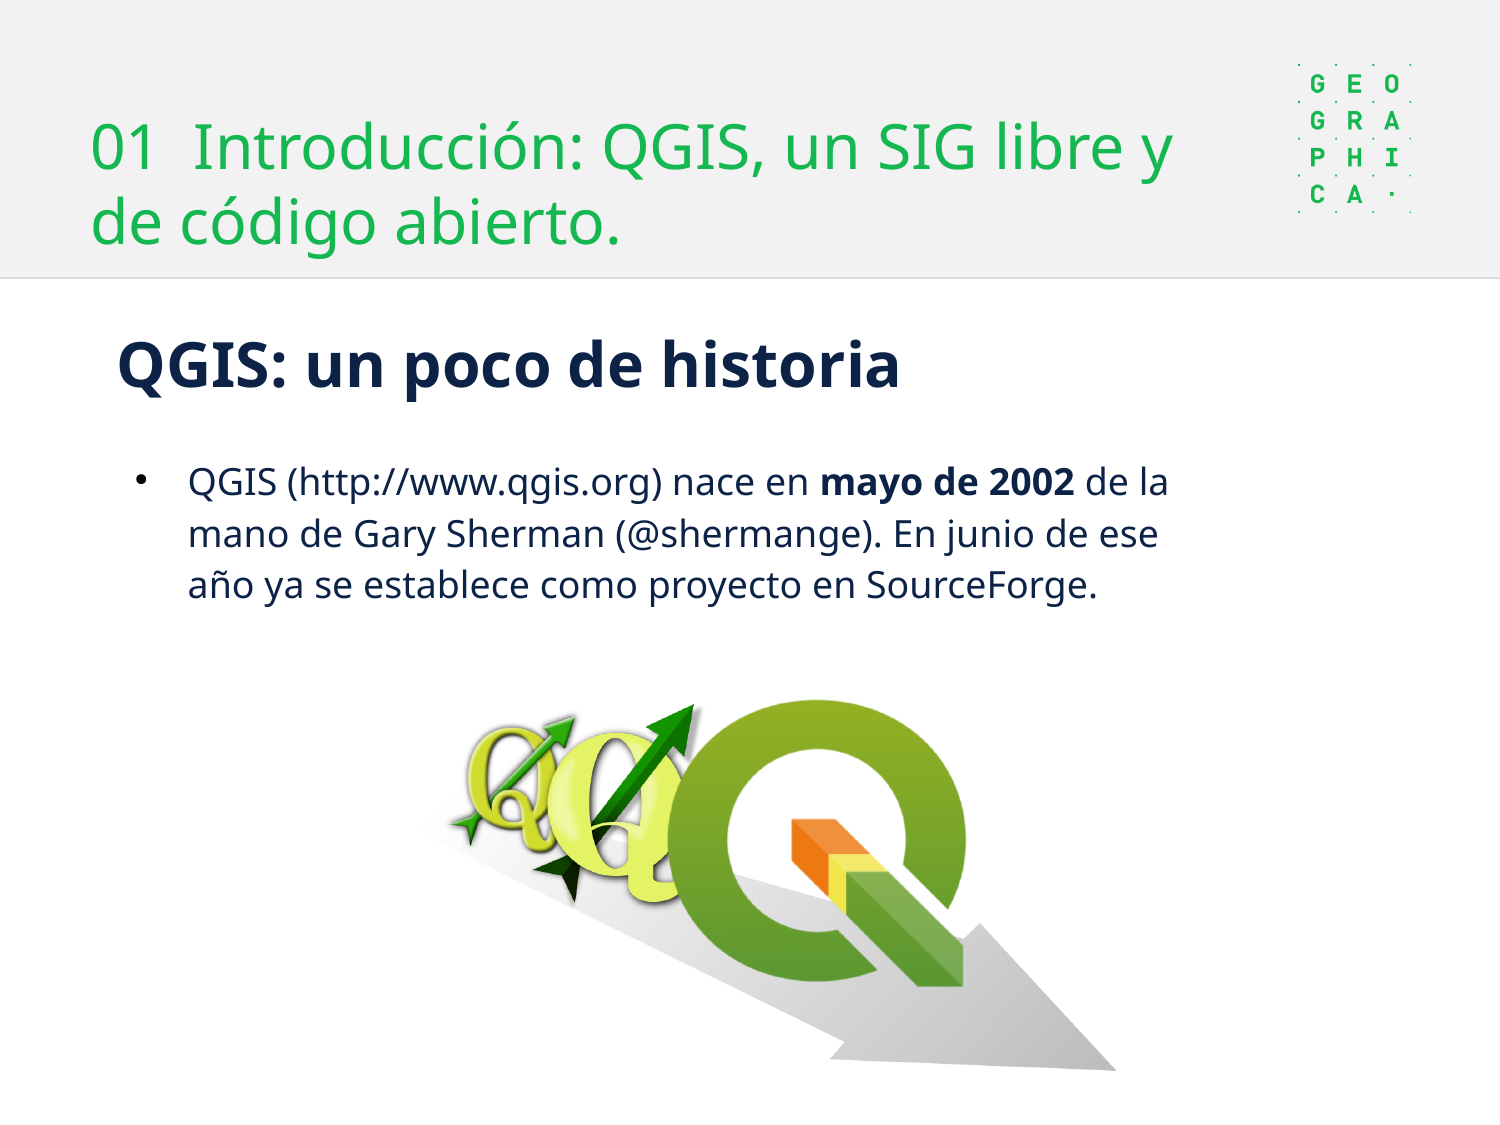

# 01 Introducción: QGIS, un SIG libre y de código abierto.
QGIS: un poco de historia
QGIS (http://www.qgis.org) nace en mayo de 2002 de la mano de Gary Sherman (@shermange). En junio de ese año ya se establece como proyecto en SourceForge.